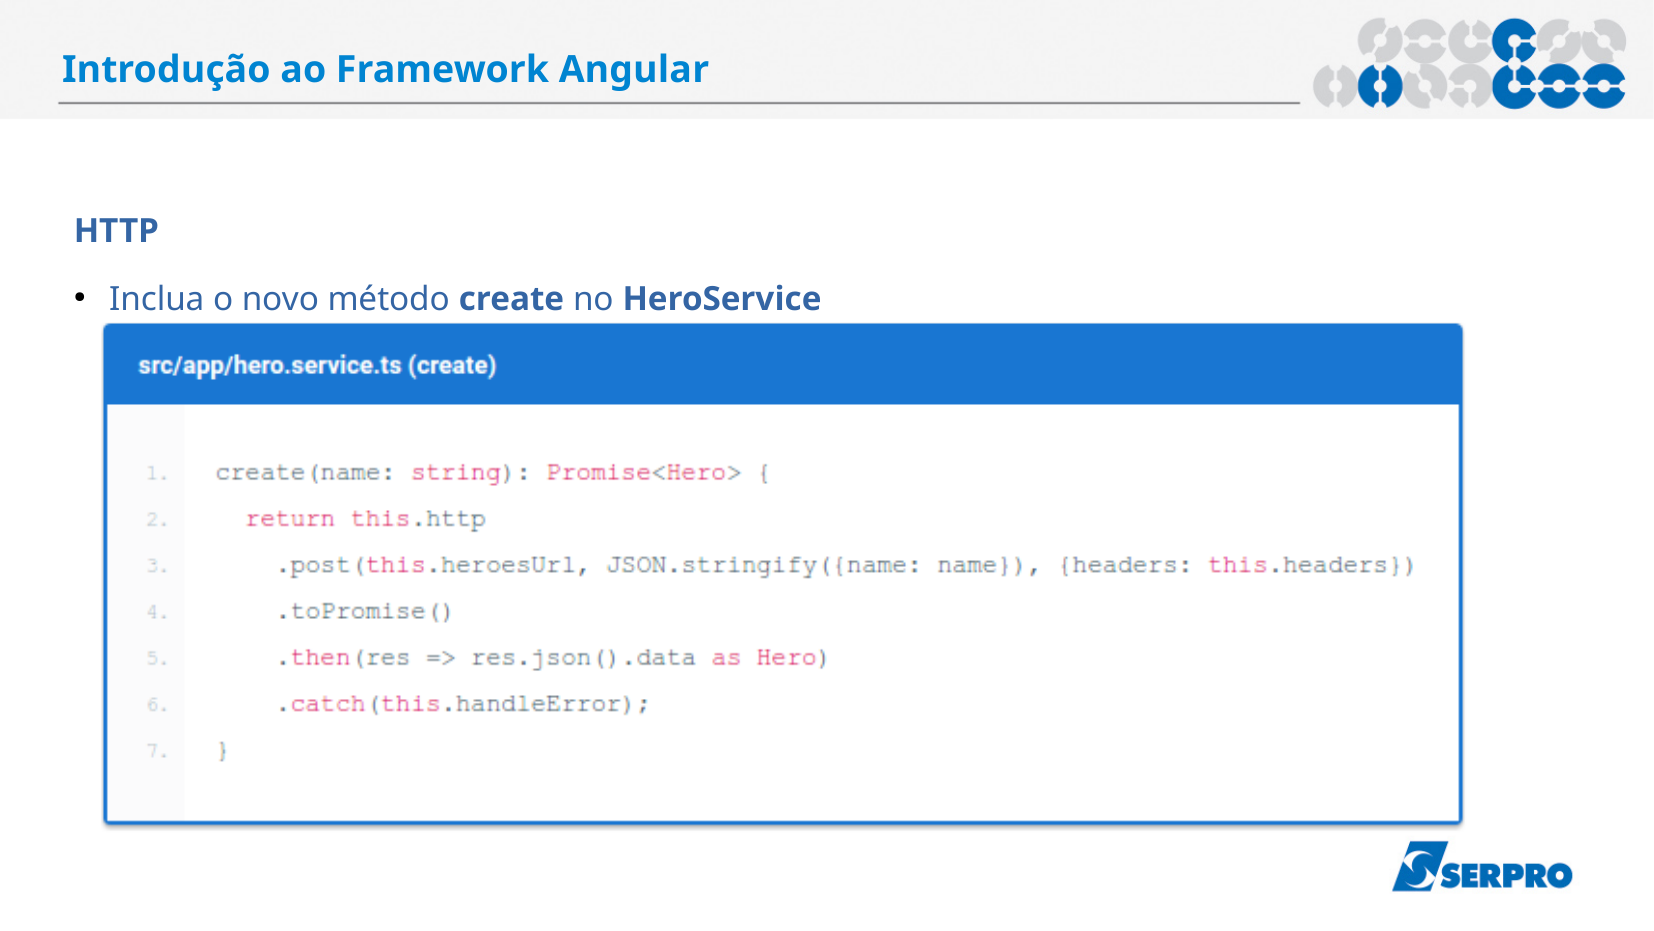

Introdução ao Framework Angular
HTTP
Inclua o novo método create no HeroService